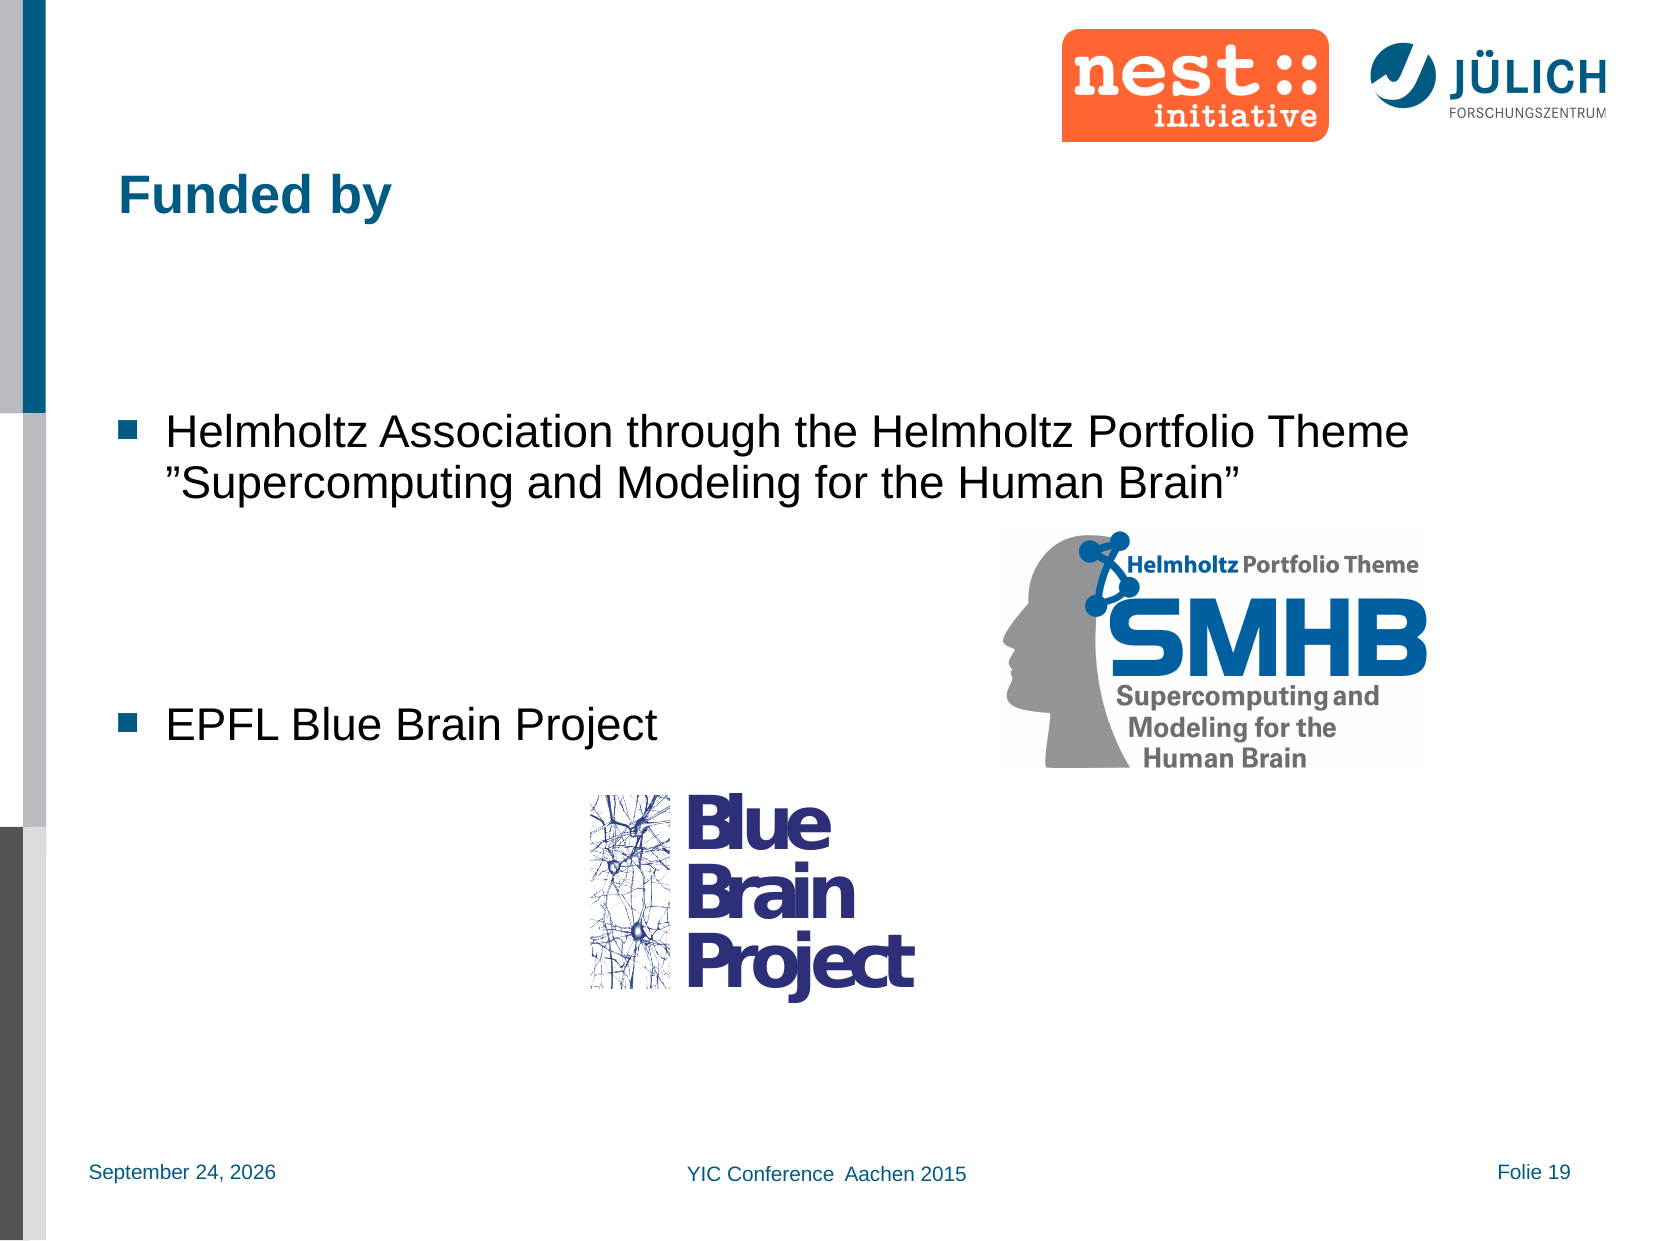

# Funded by
Helmholtz Association through the Helmholtz Portfolio Theme ”Supercomputing and Modeling for the Human Brain”
EPFL Blue Brain Project
19
YIC Conference Aachen 2015